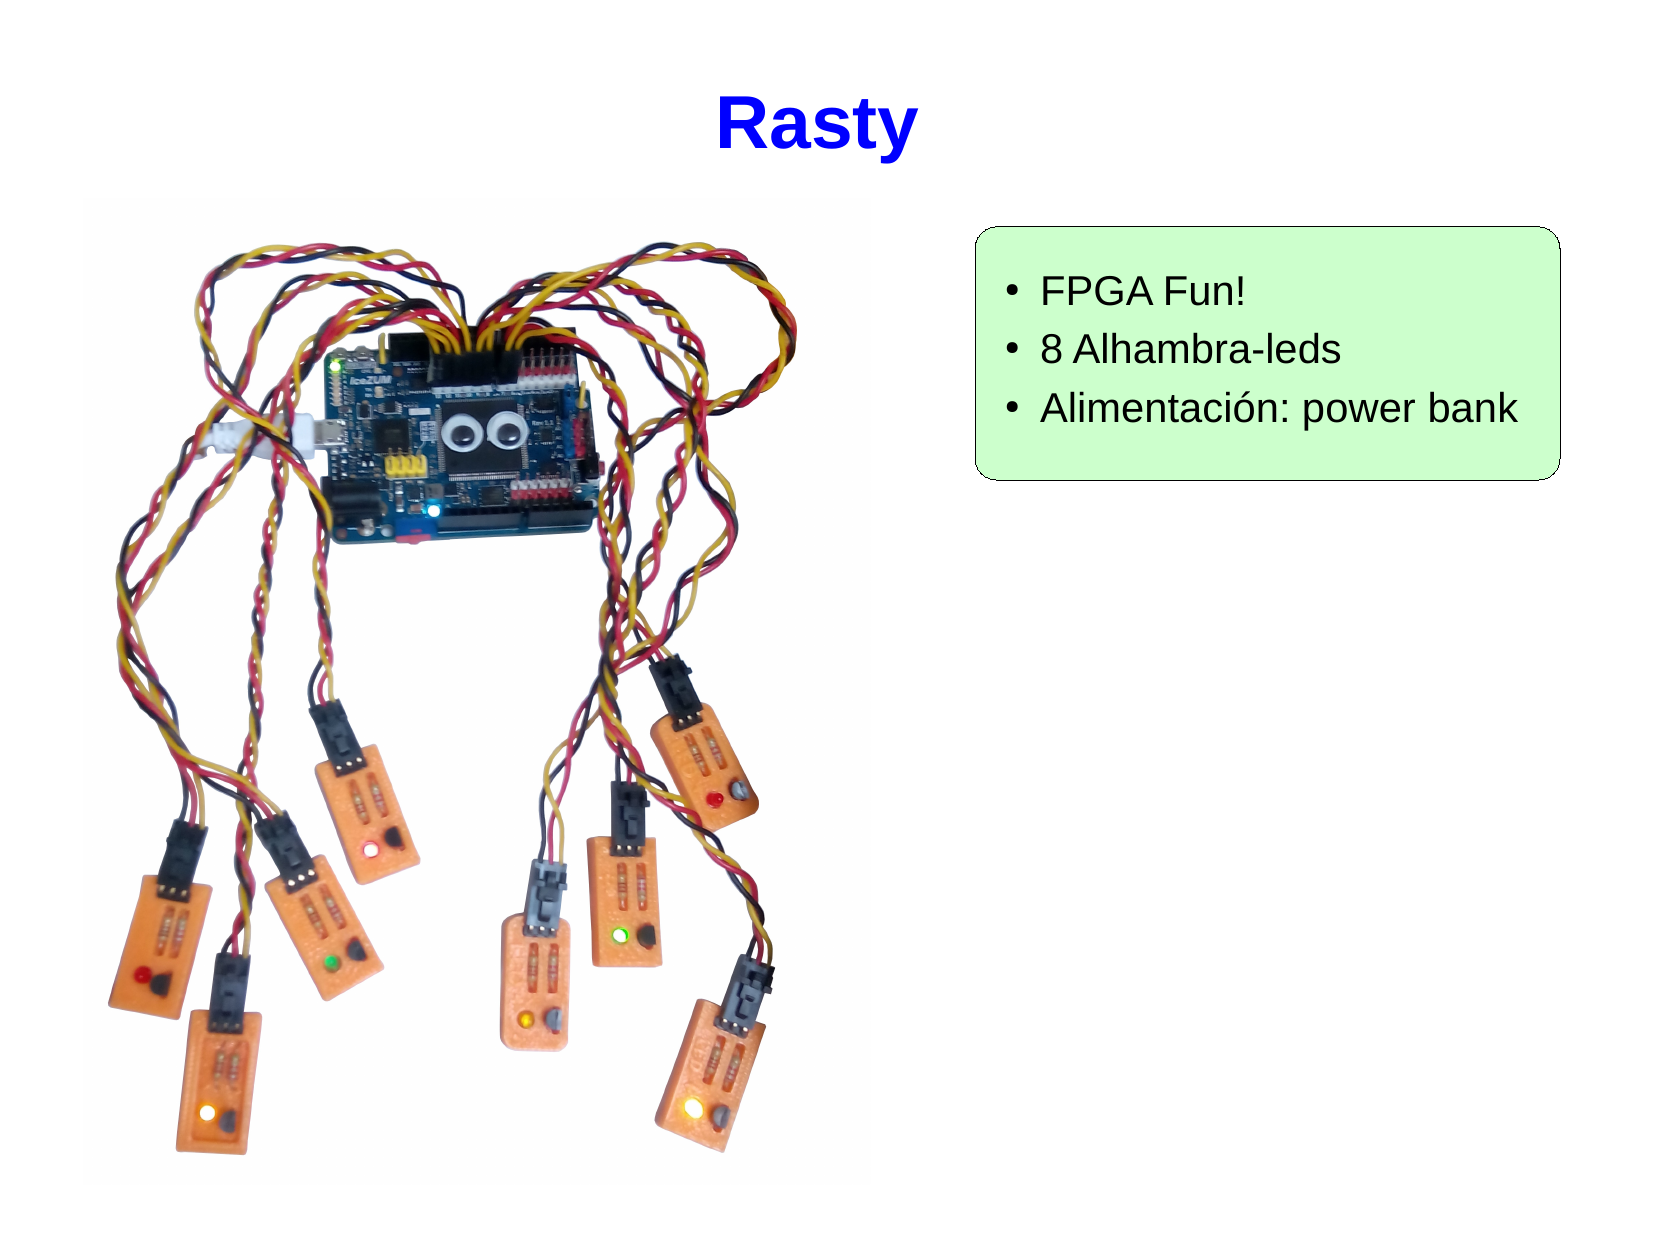

Rasty
FPGA Fun!
8 Alhambra-leds
Alimentación: power bank